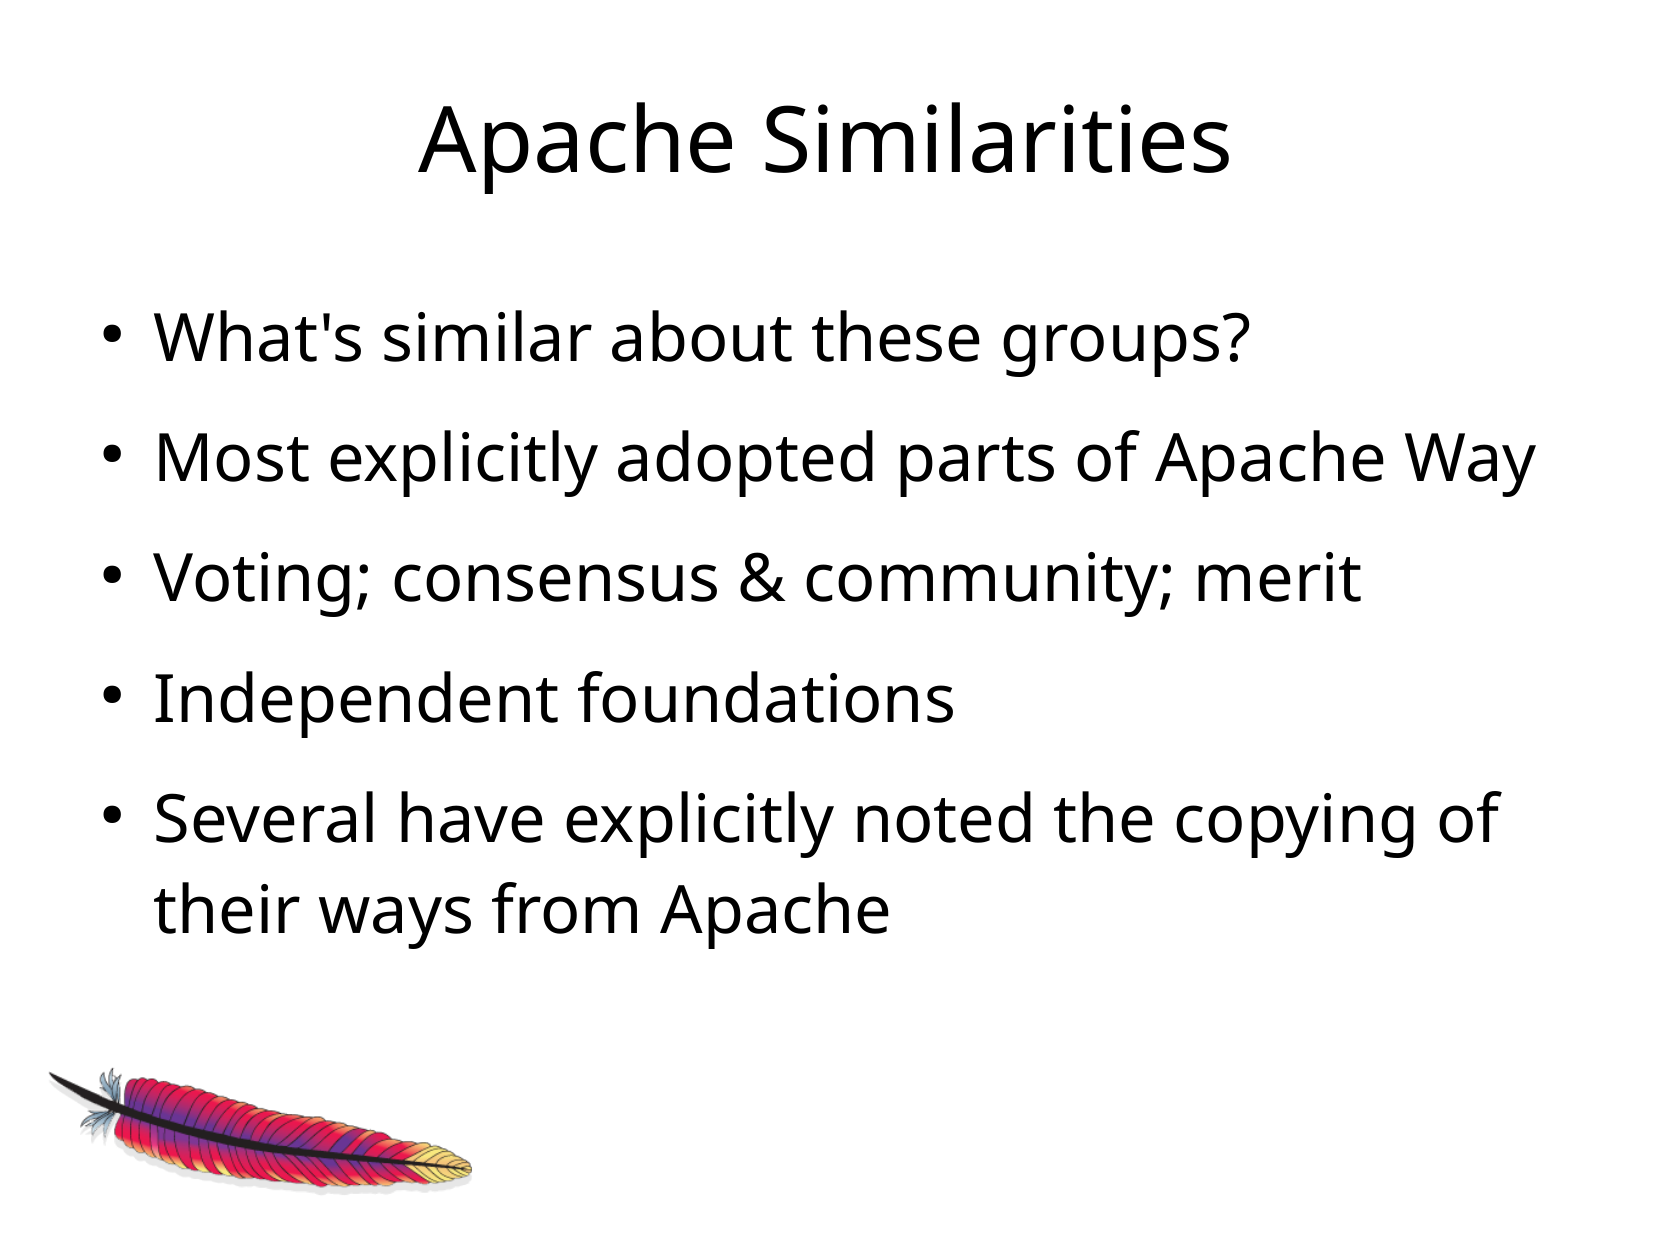

# Apache Similarities
What's similar about these groups?
Most explicitly adopted parts of Apache Way
Voting; consensus & community; merit
Independent foundations
Several have explicitly noted the copying of their ways from Apache